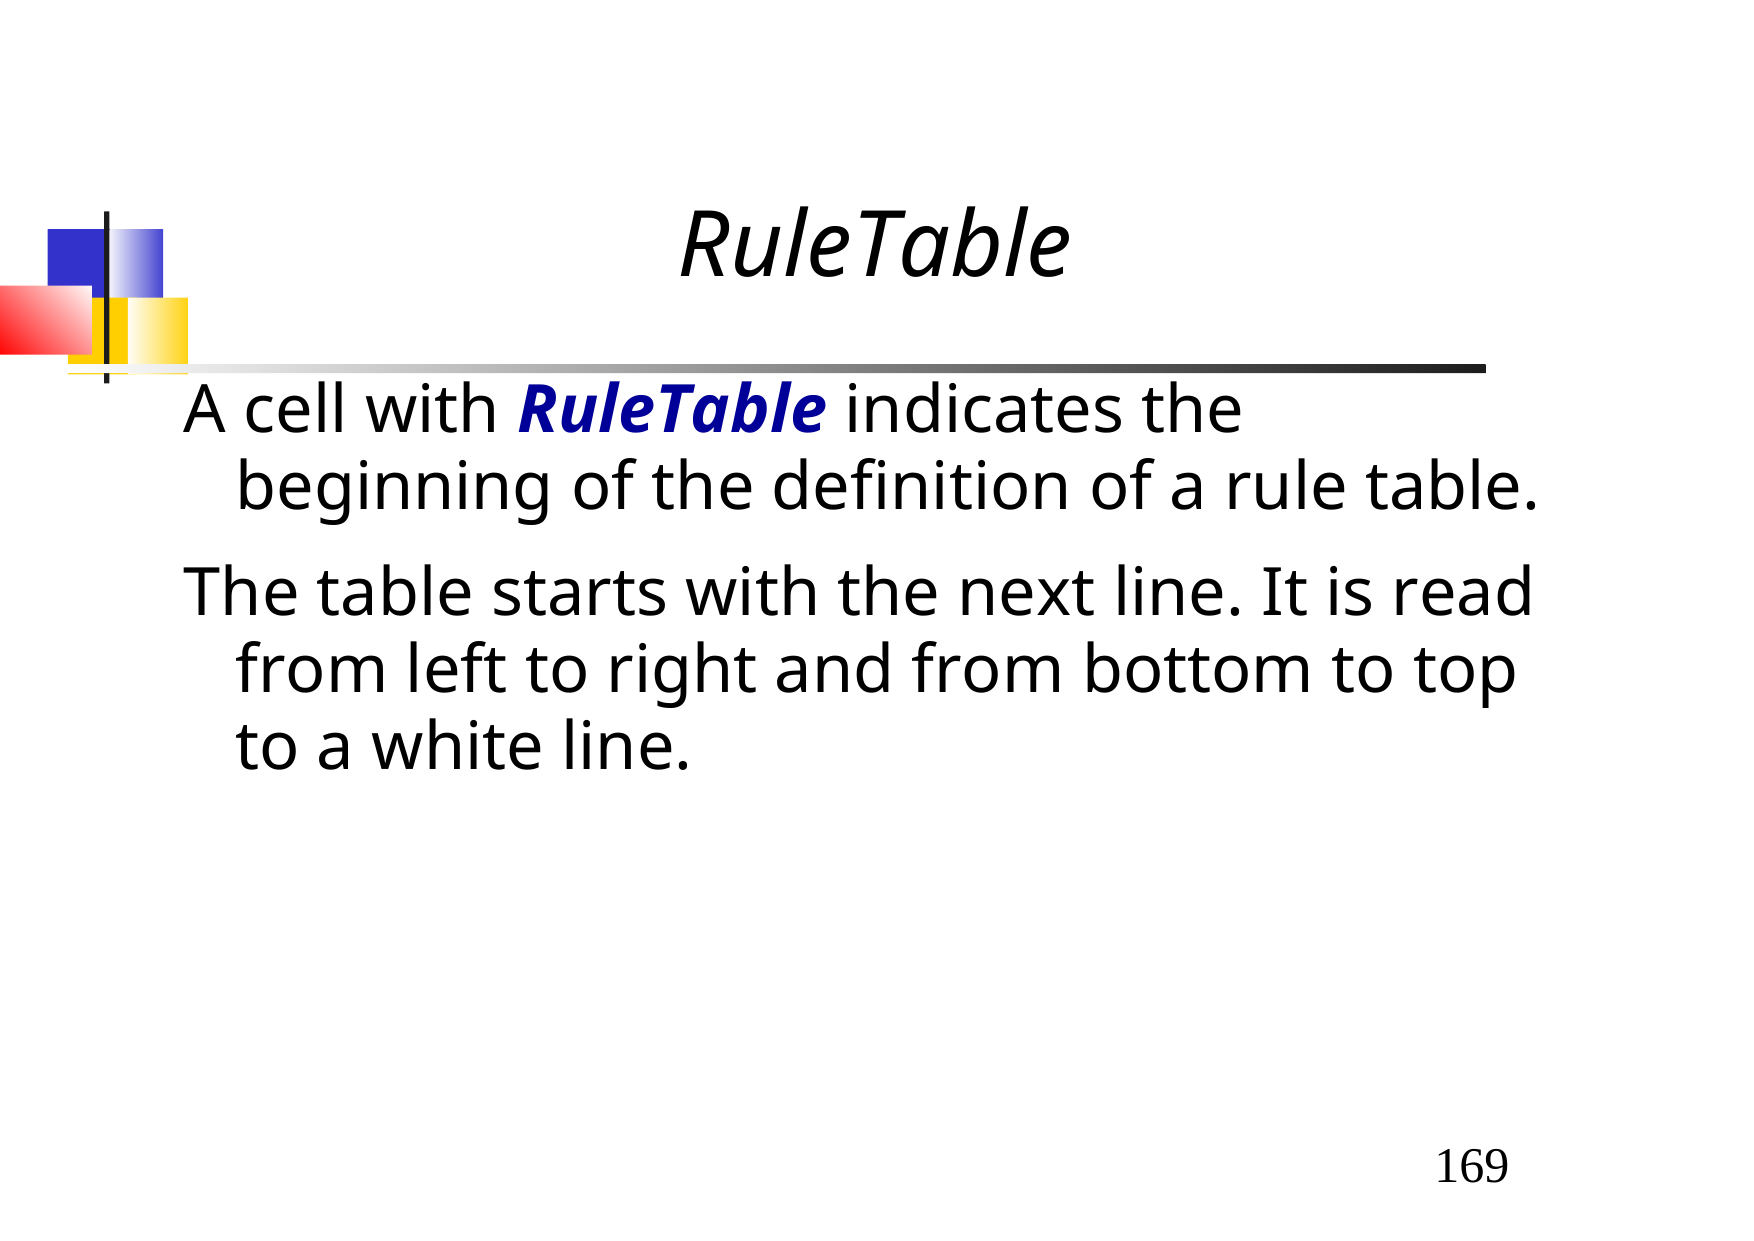

# RuleTable
A cell with RuleTable indicates the beginning of the definition of a rule table.
The table starts with the next line. It is read from left to right and from bottom to top to a white line.